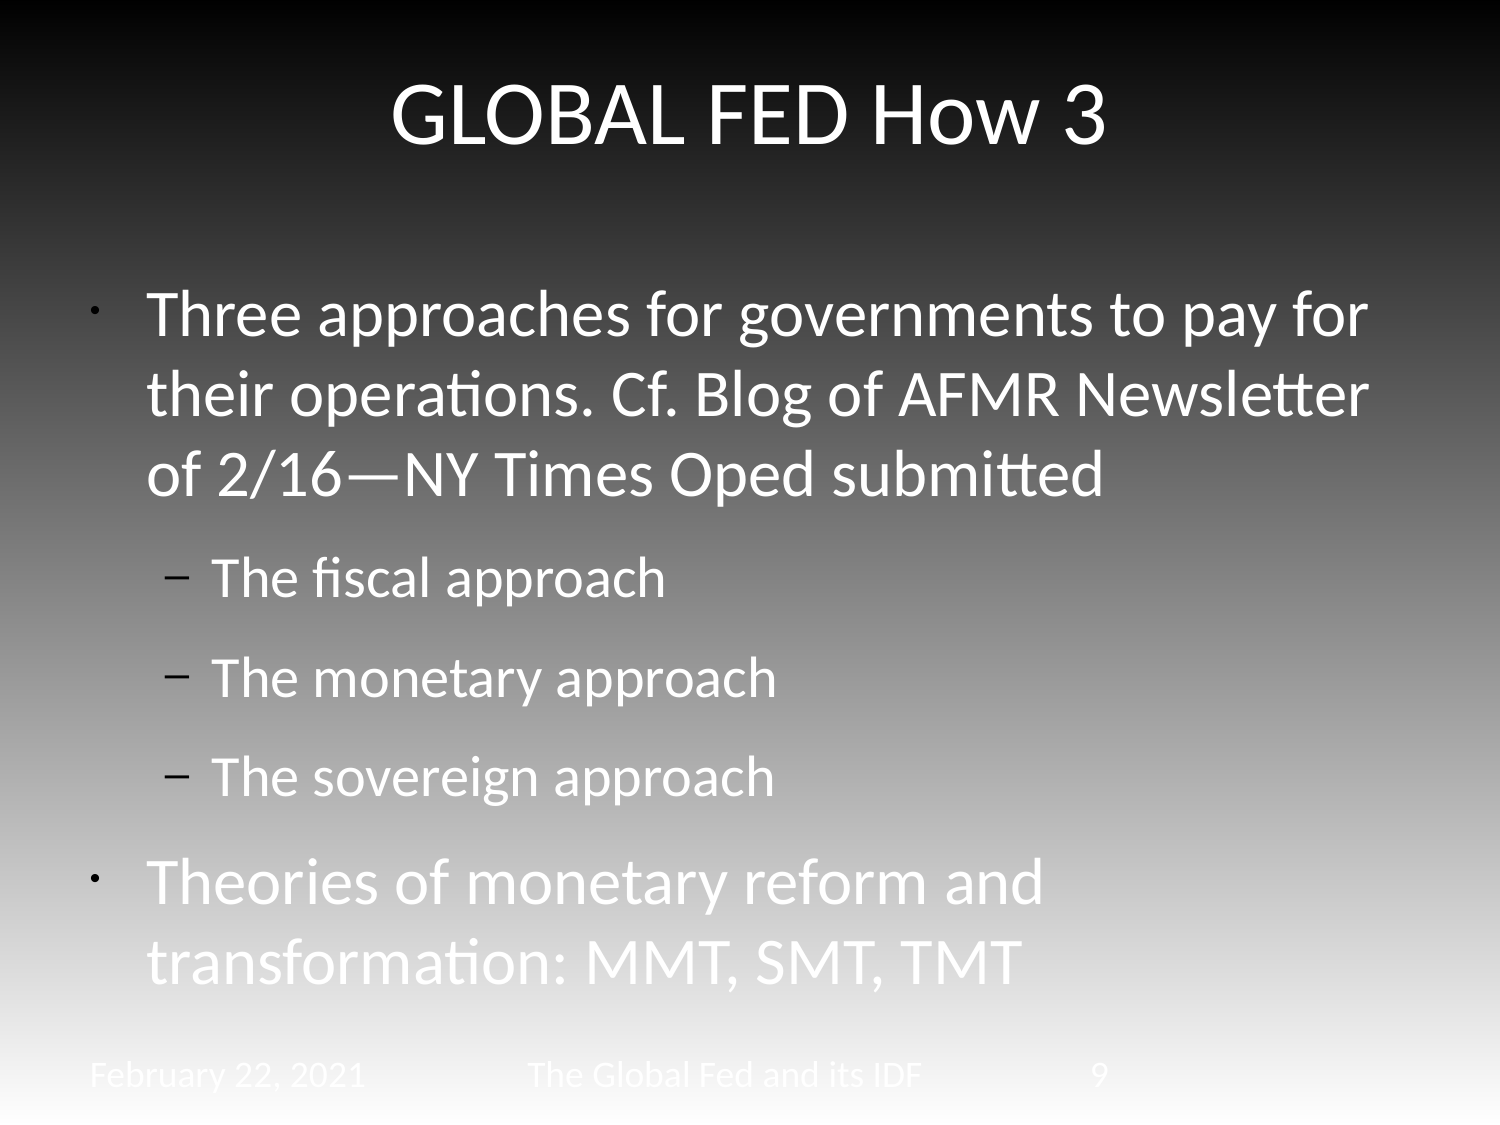

# GLOBAL FED How 3
Three approaches for governments to pay for their operations. Cf. Blog of AFMR Newsletter of 2/16—NY Times Oped submitted
The fiscal approach
The monetary approach
The sovereign approach
Theories of monetary reform and transformation: MMT, SMT, TMT
February 22, 2021
The Global Fed and its IDF